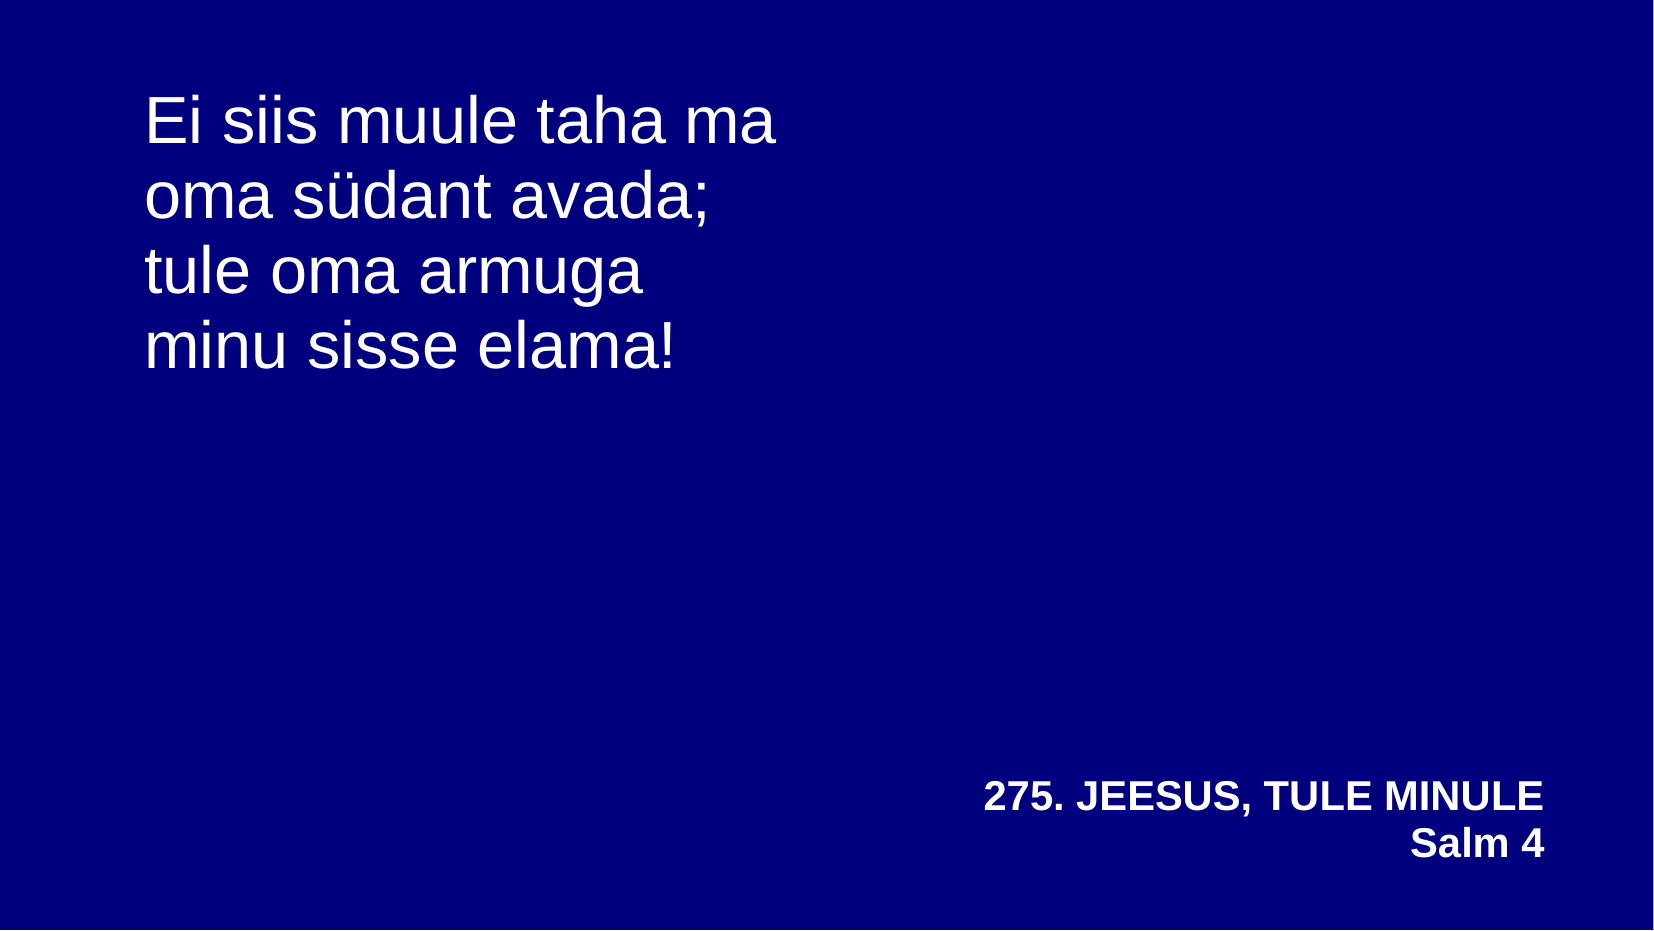

Ei siis muule taha ma
oma südant avada;
tule oma armuga
minu sisse elama!
275. JEESUS, TULE MINULE
Salm 4